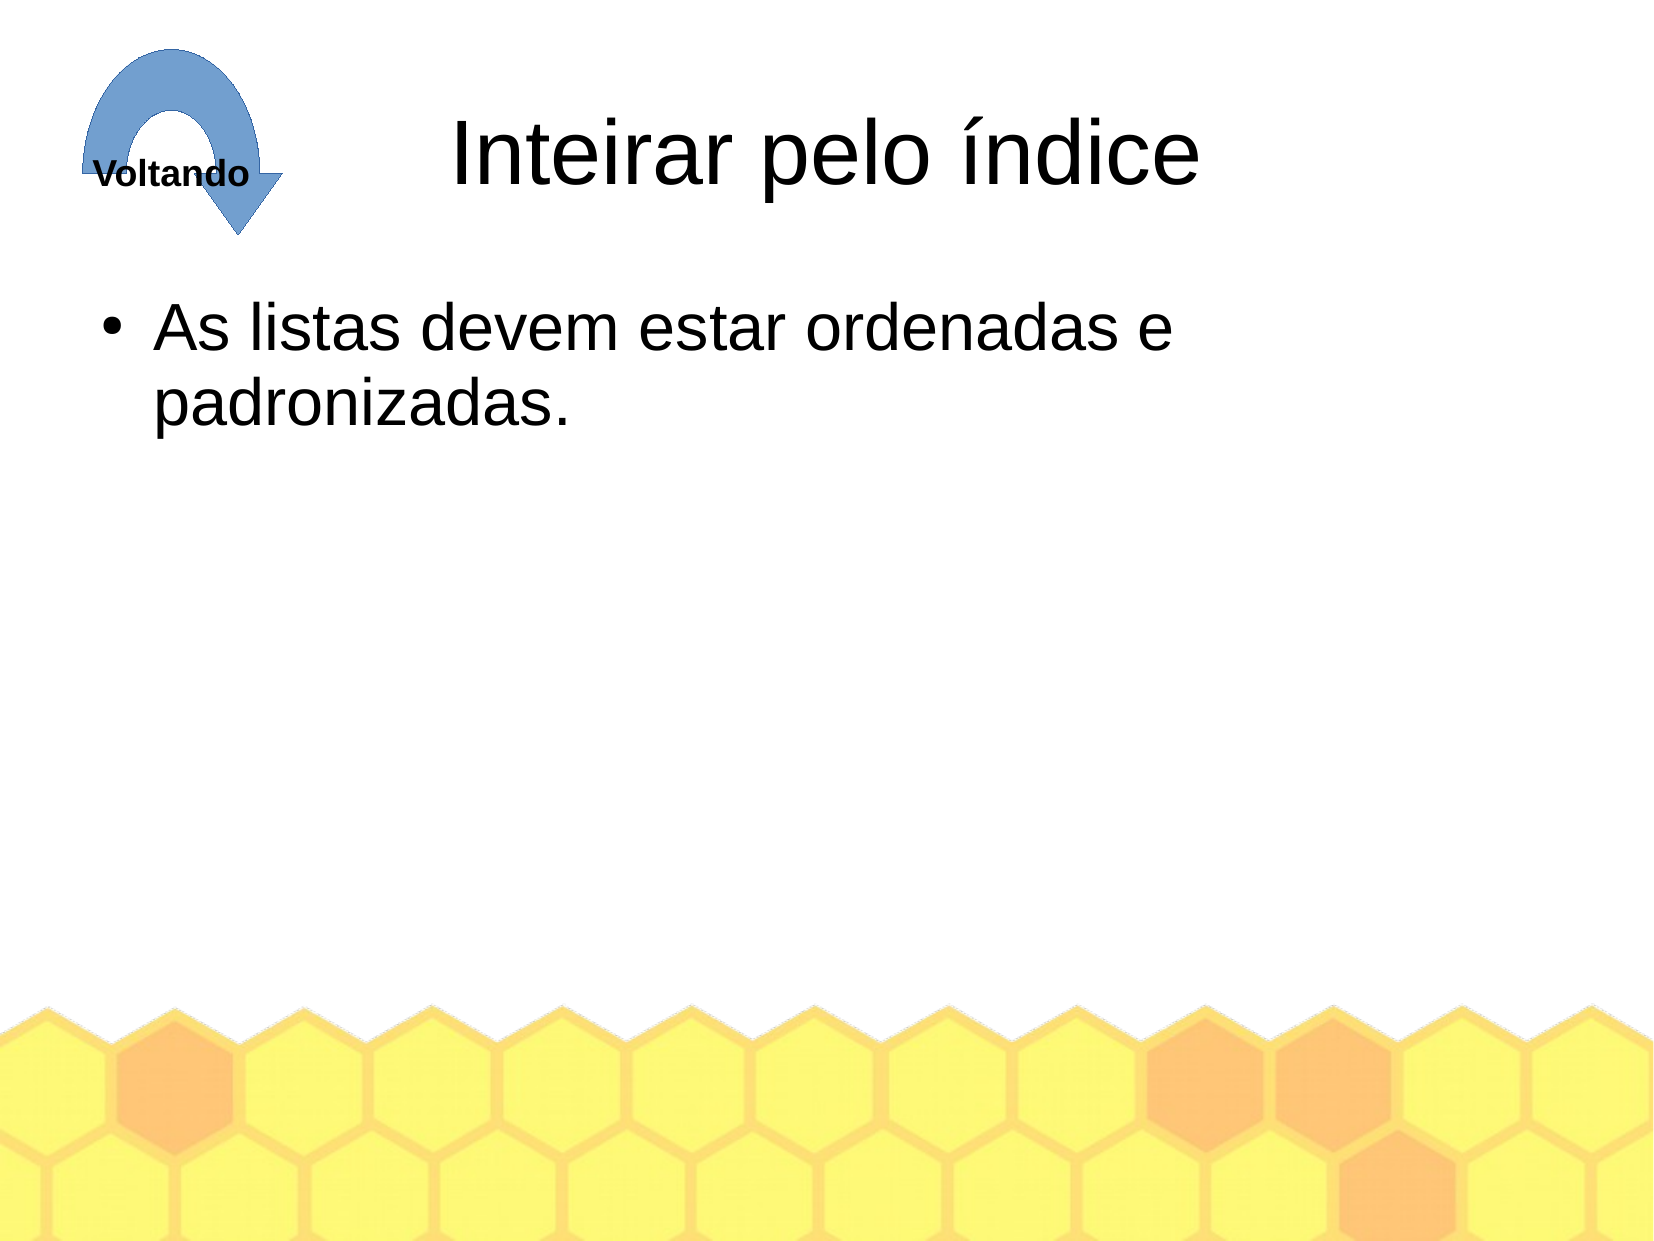

# Inteirar pelo índice
Voltando
As listas devem estar ordenadas e padronizadas.